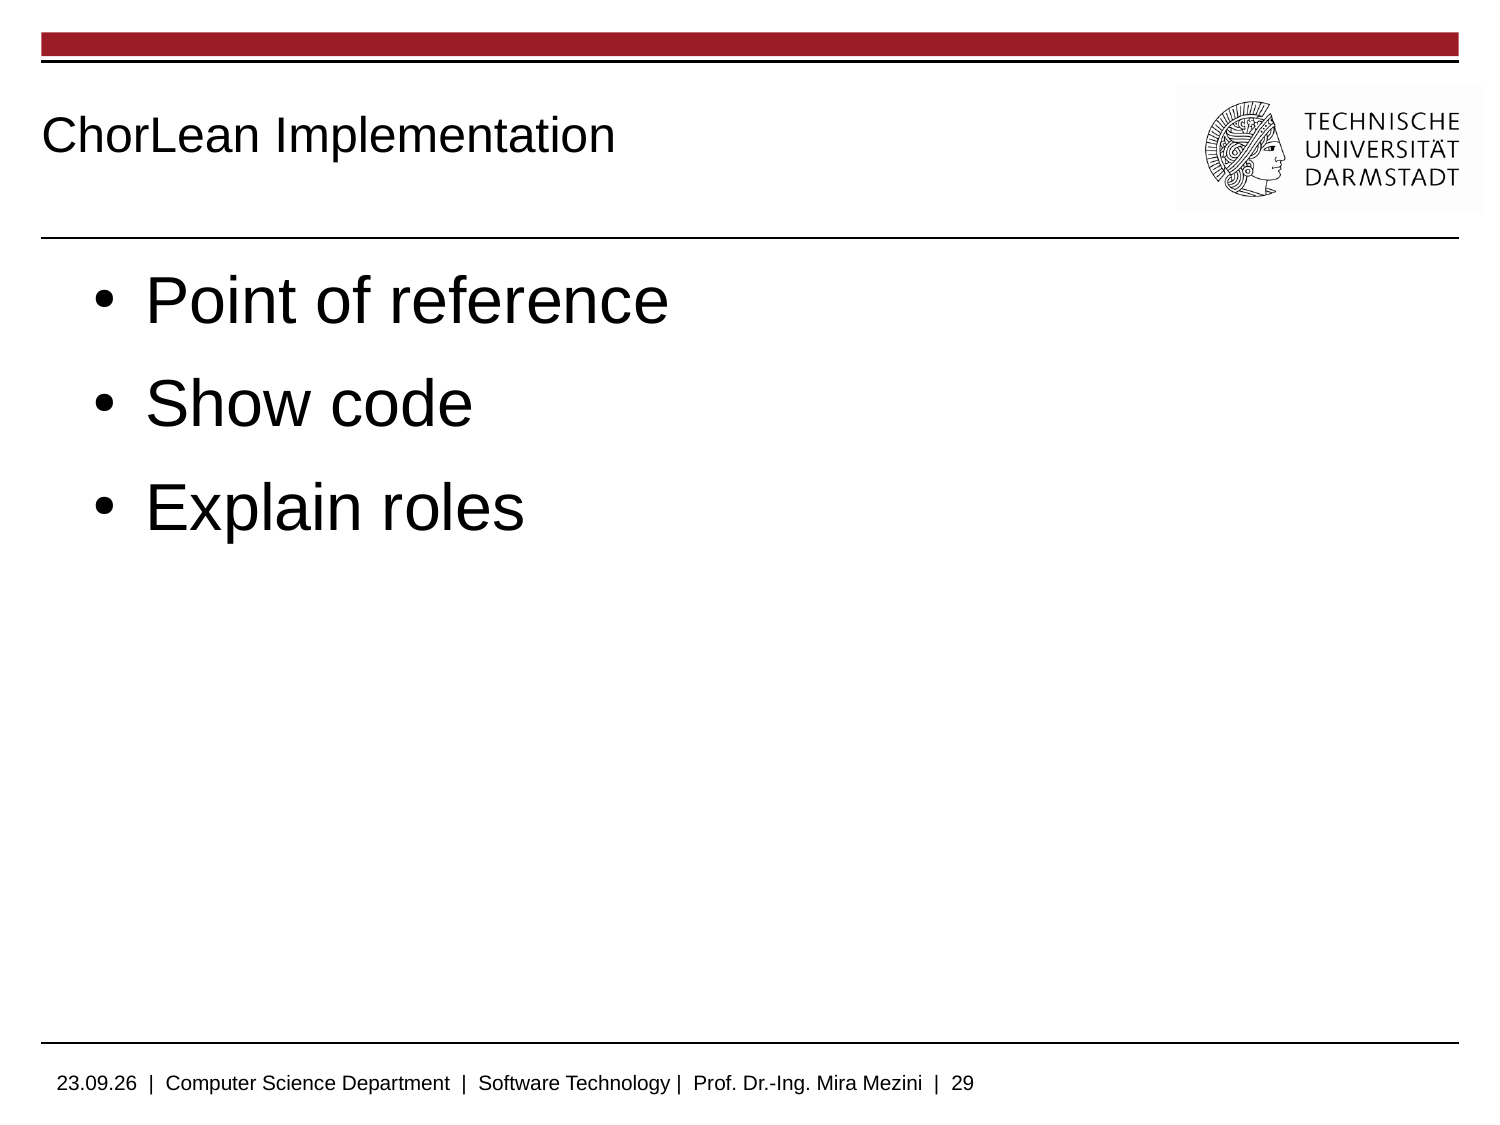

# ChorLean Implementation
Point of reference
Show code
Explain roles